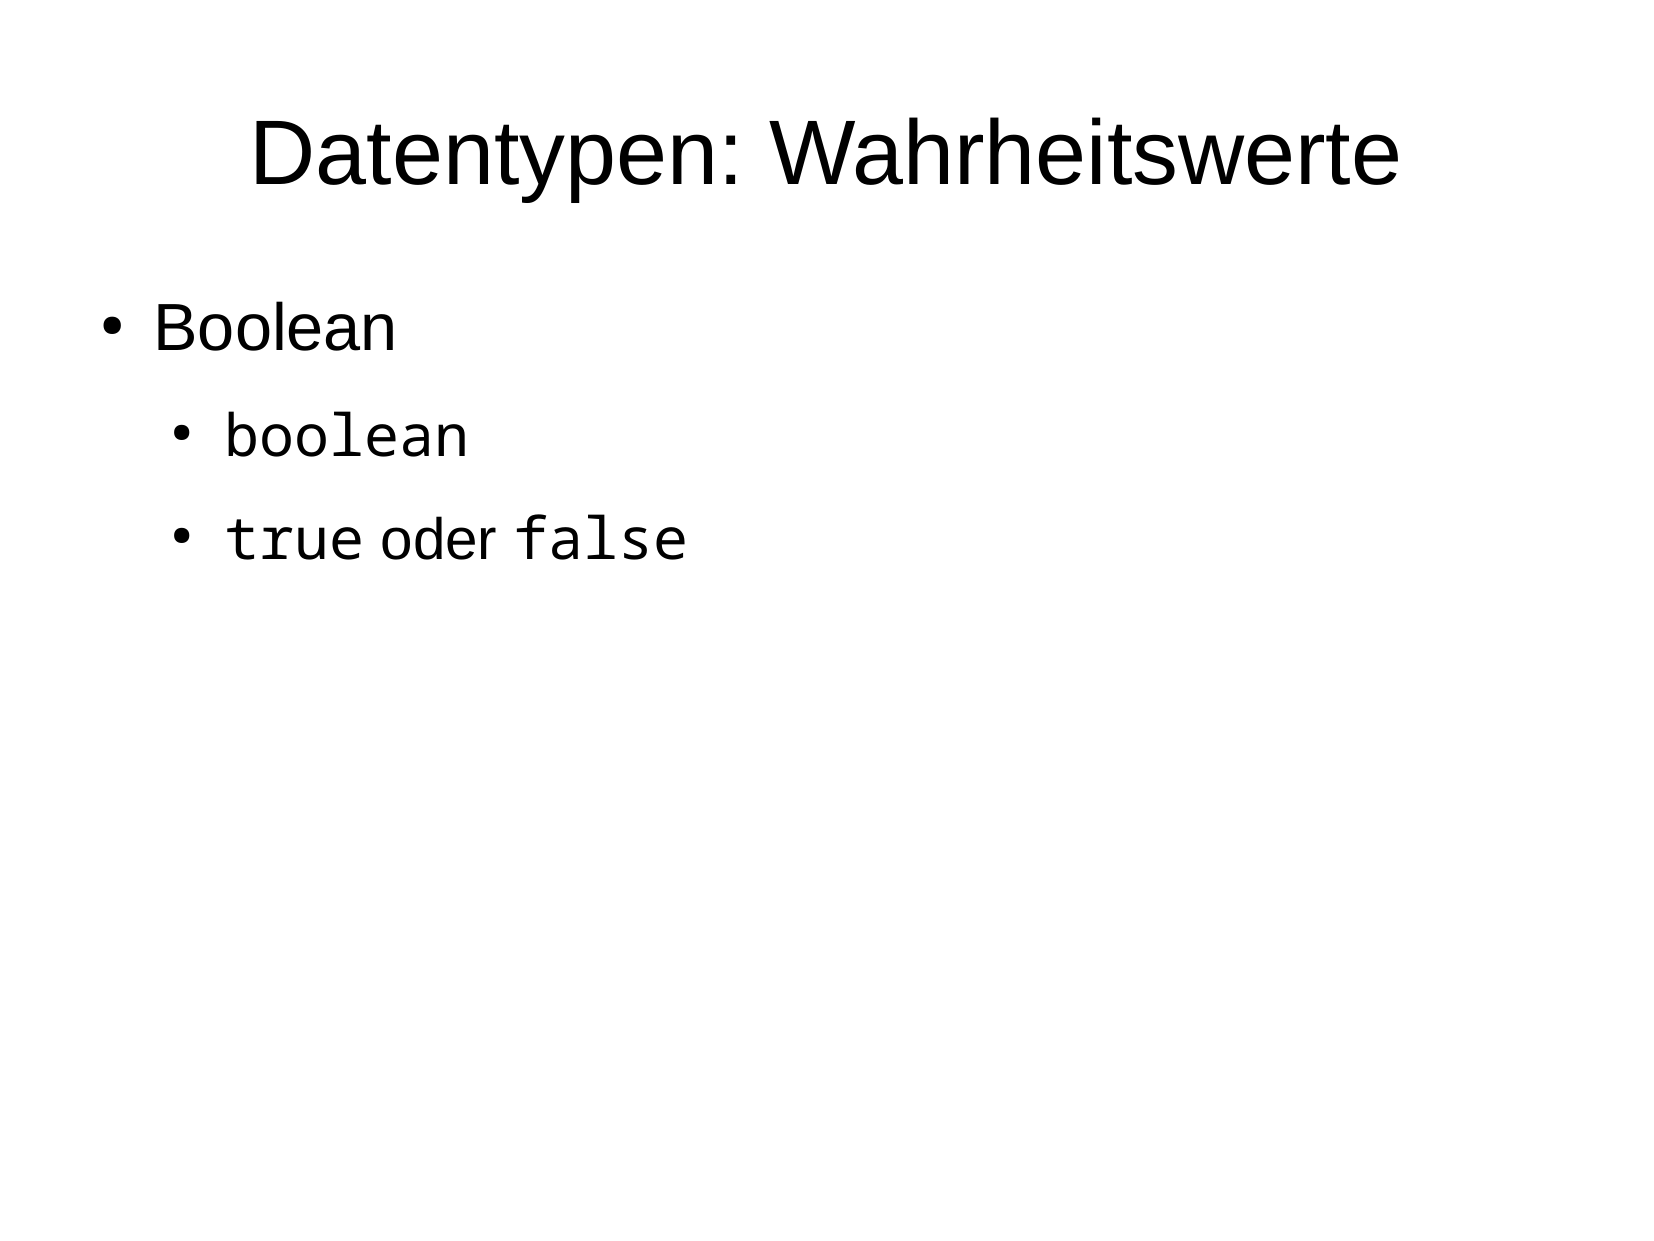

# Datentypen: Wahrheitswerte
Boolean
boolean
true oder false